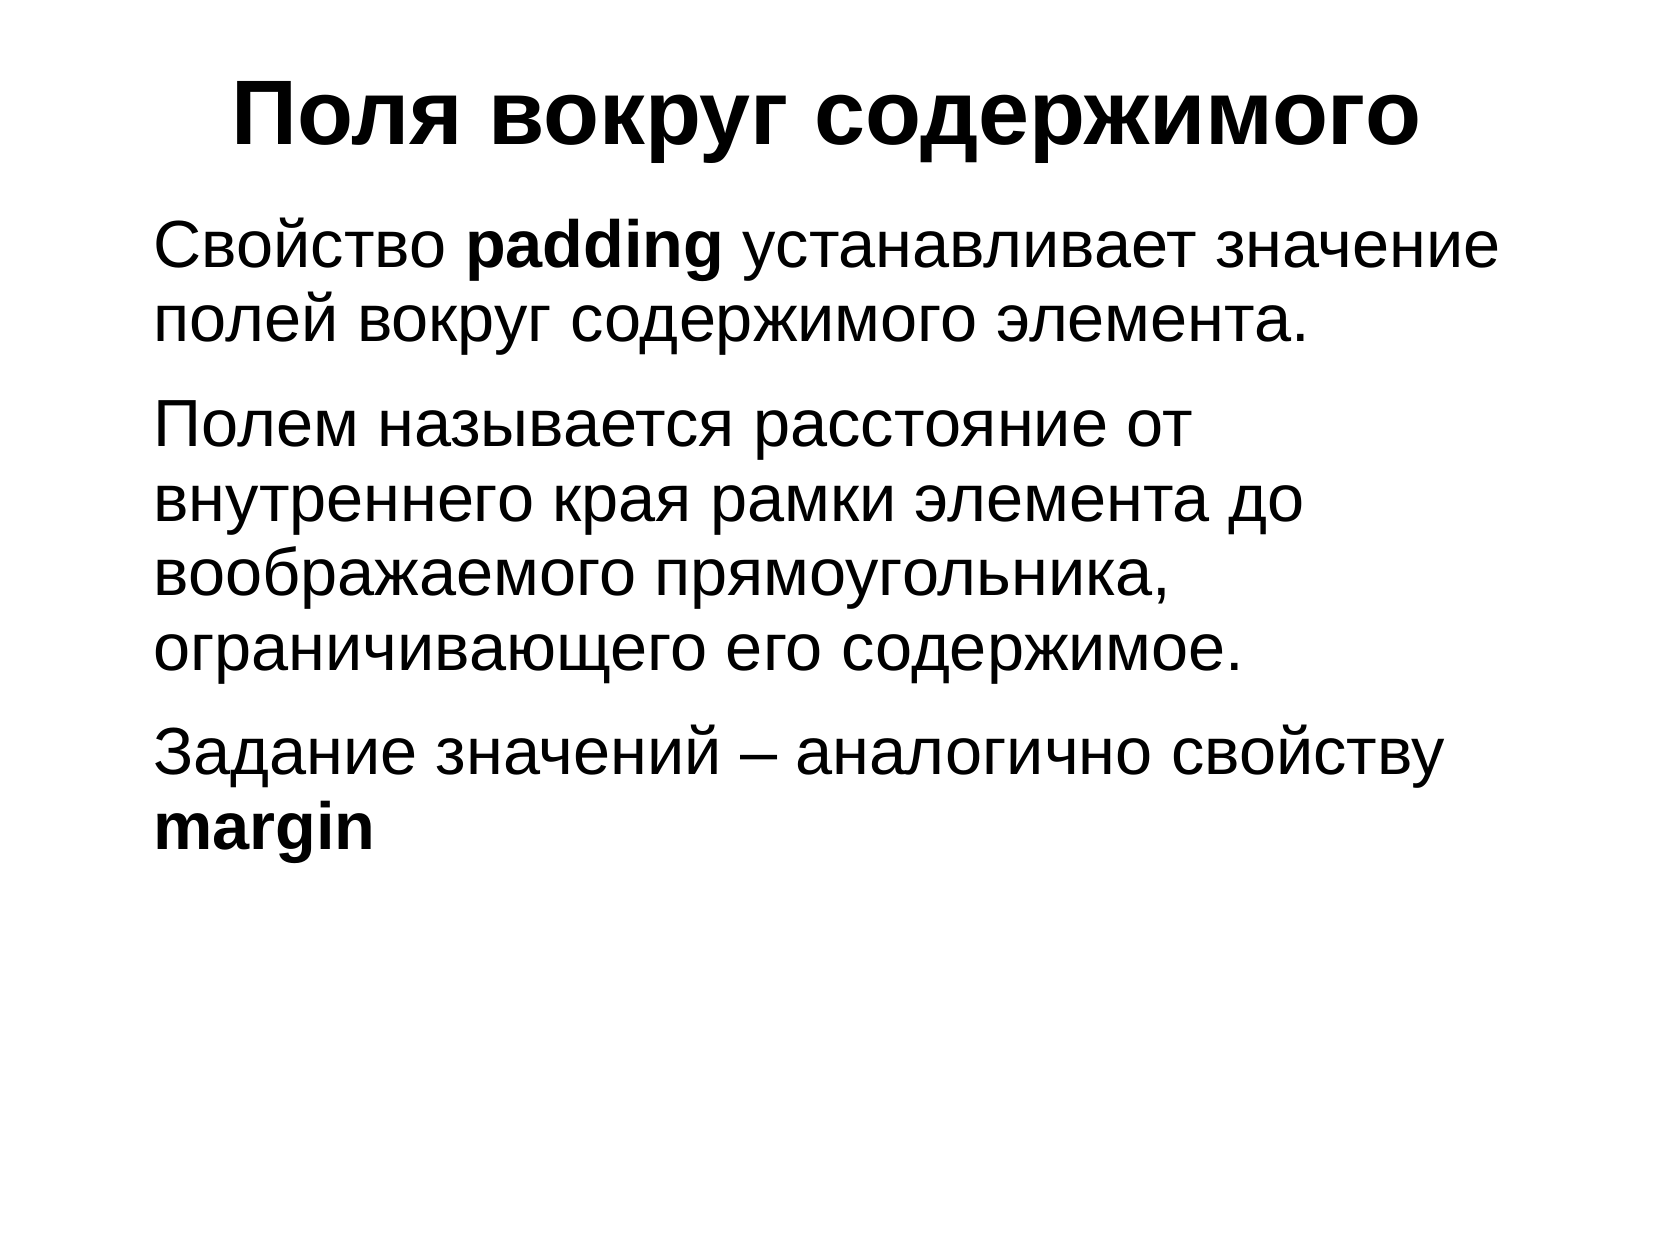

# Поля вокруг содержимого
Свойство padding устанавливает значение полей вокруг содержимого элемента.
Полем называется расстояние от внутреннего края рамки элемента до воображаемого прямоугольника, ограничивающего его содержимое.
Задание значений – аналогично свойству margin